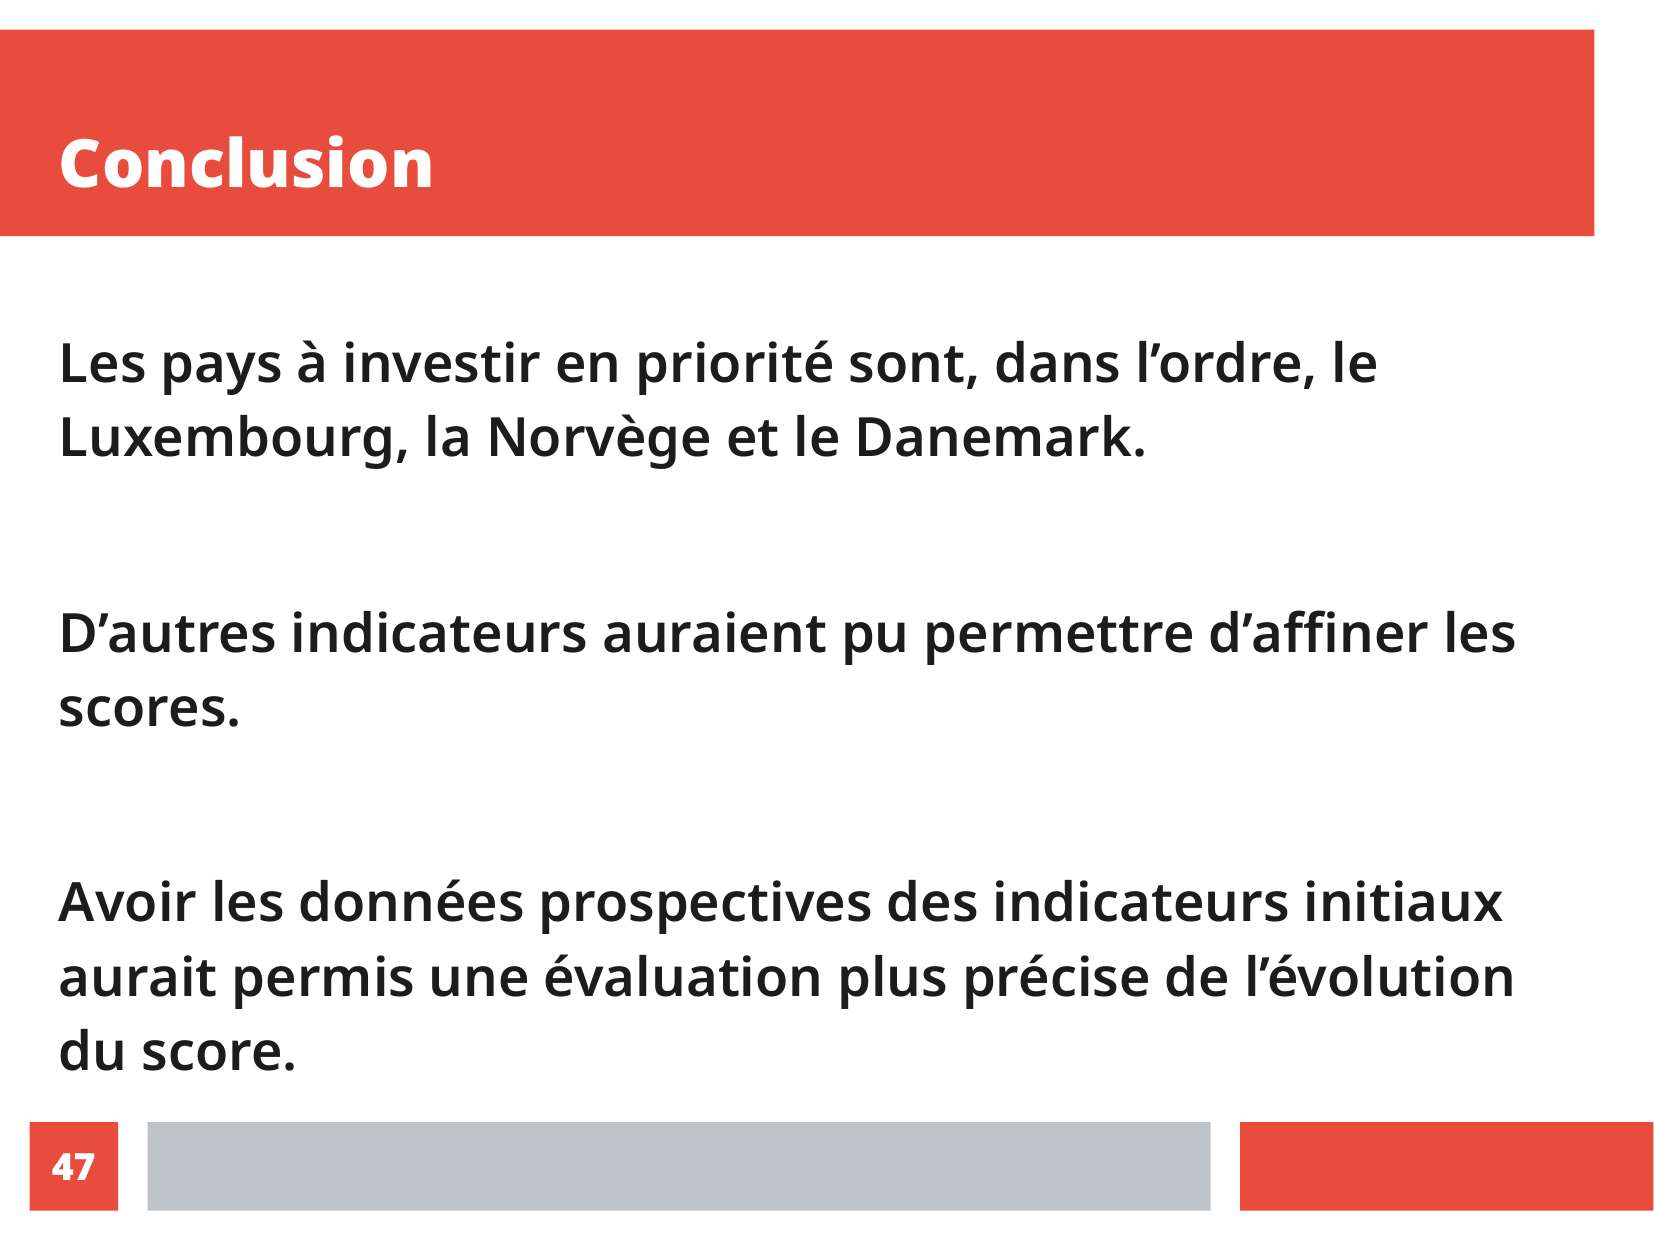

# Conclusion
Les pays à investir en priorité sont, dans l’ordre, le Luxembourg, la Norvège et le Danemark.
D’autres indicateurs auraient pu permettre d’affiner les scores.
Avoir les données prospectives des indicateurs initiaux aurait permis une évaluation plus précise de l’évolution du score.
47